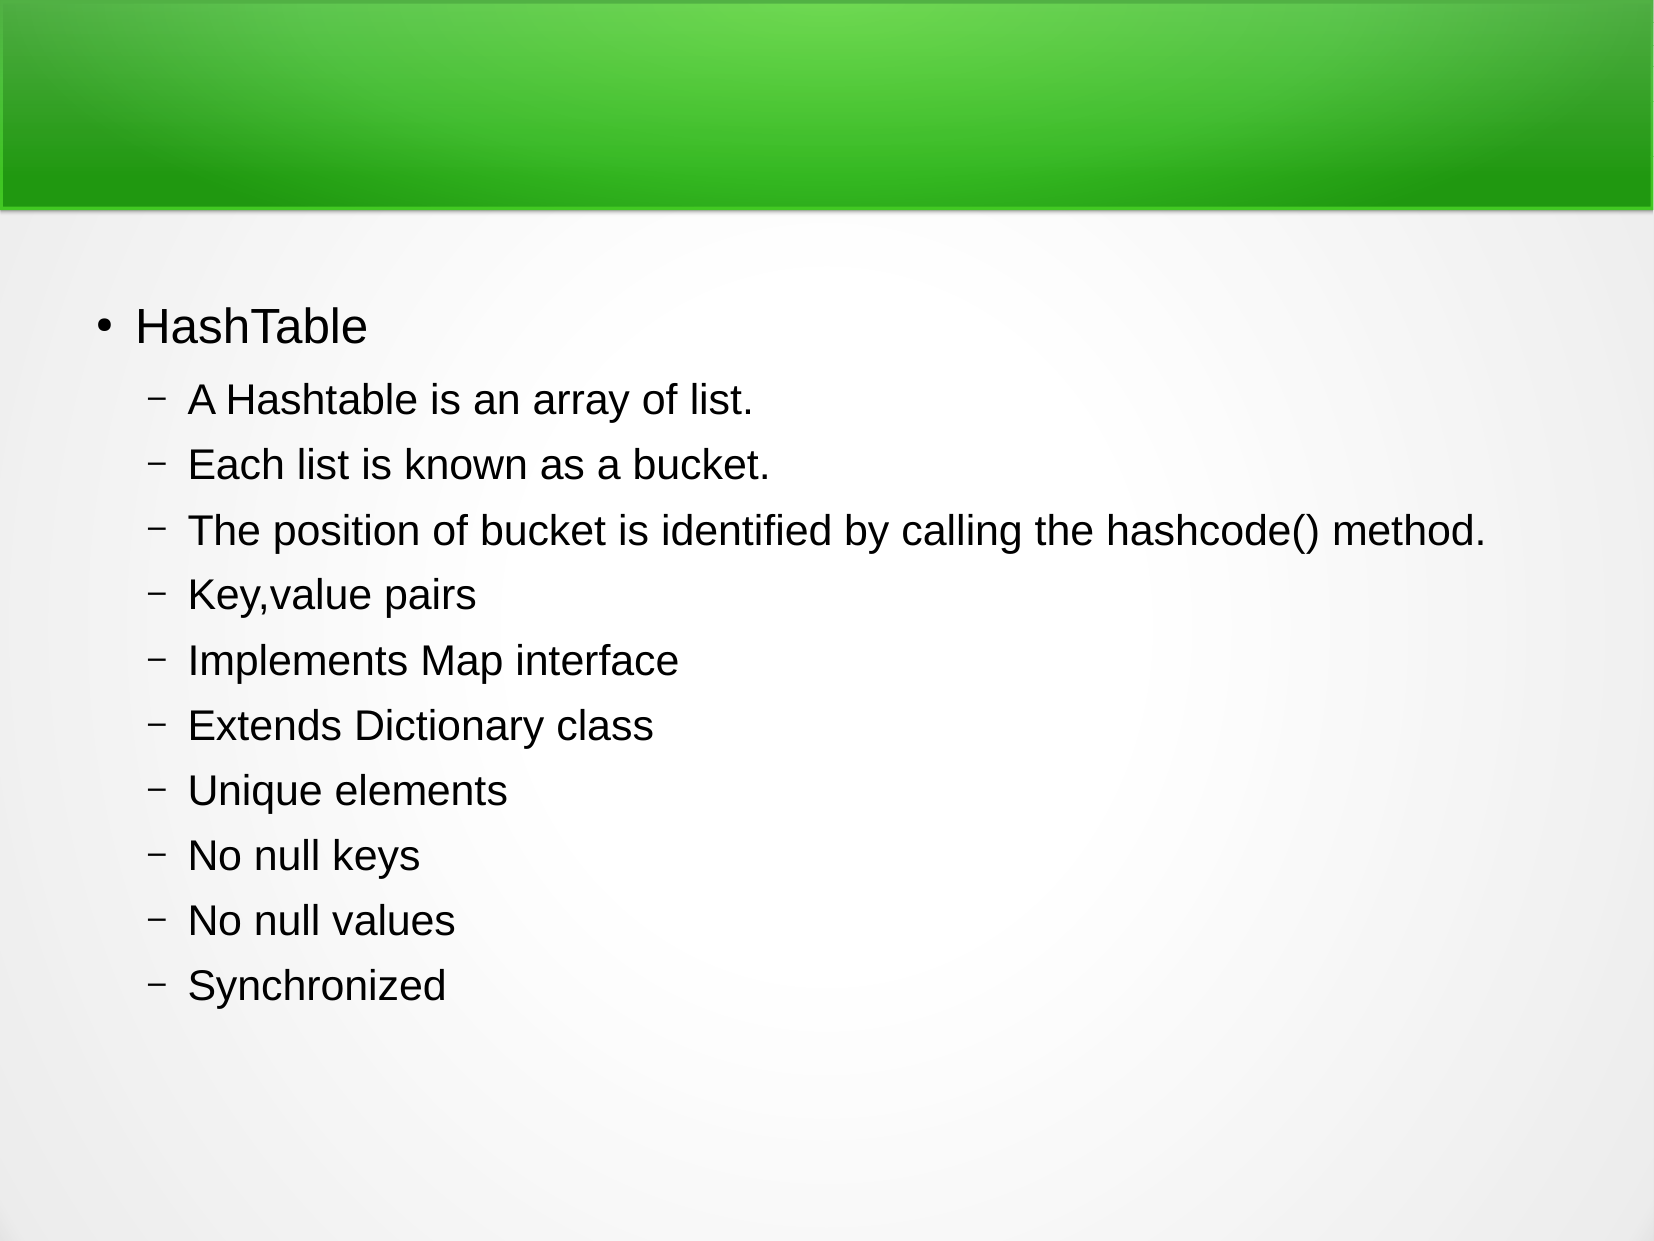

#
HashTable
A Hashtable is an array of list.
Each list is known as a bucket.
The position of bucket is identified by calling the hashcode() method.
Key,value pairs
Implements Map interface
Extends Dictionary class
Unique elements
No null keys
No null values
Synchronized